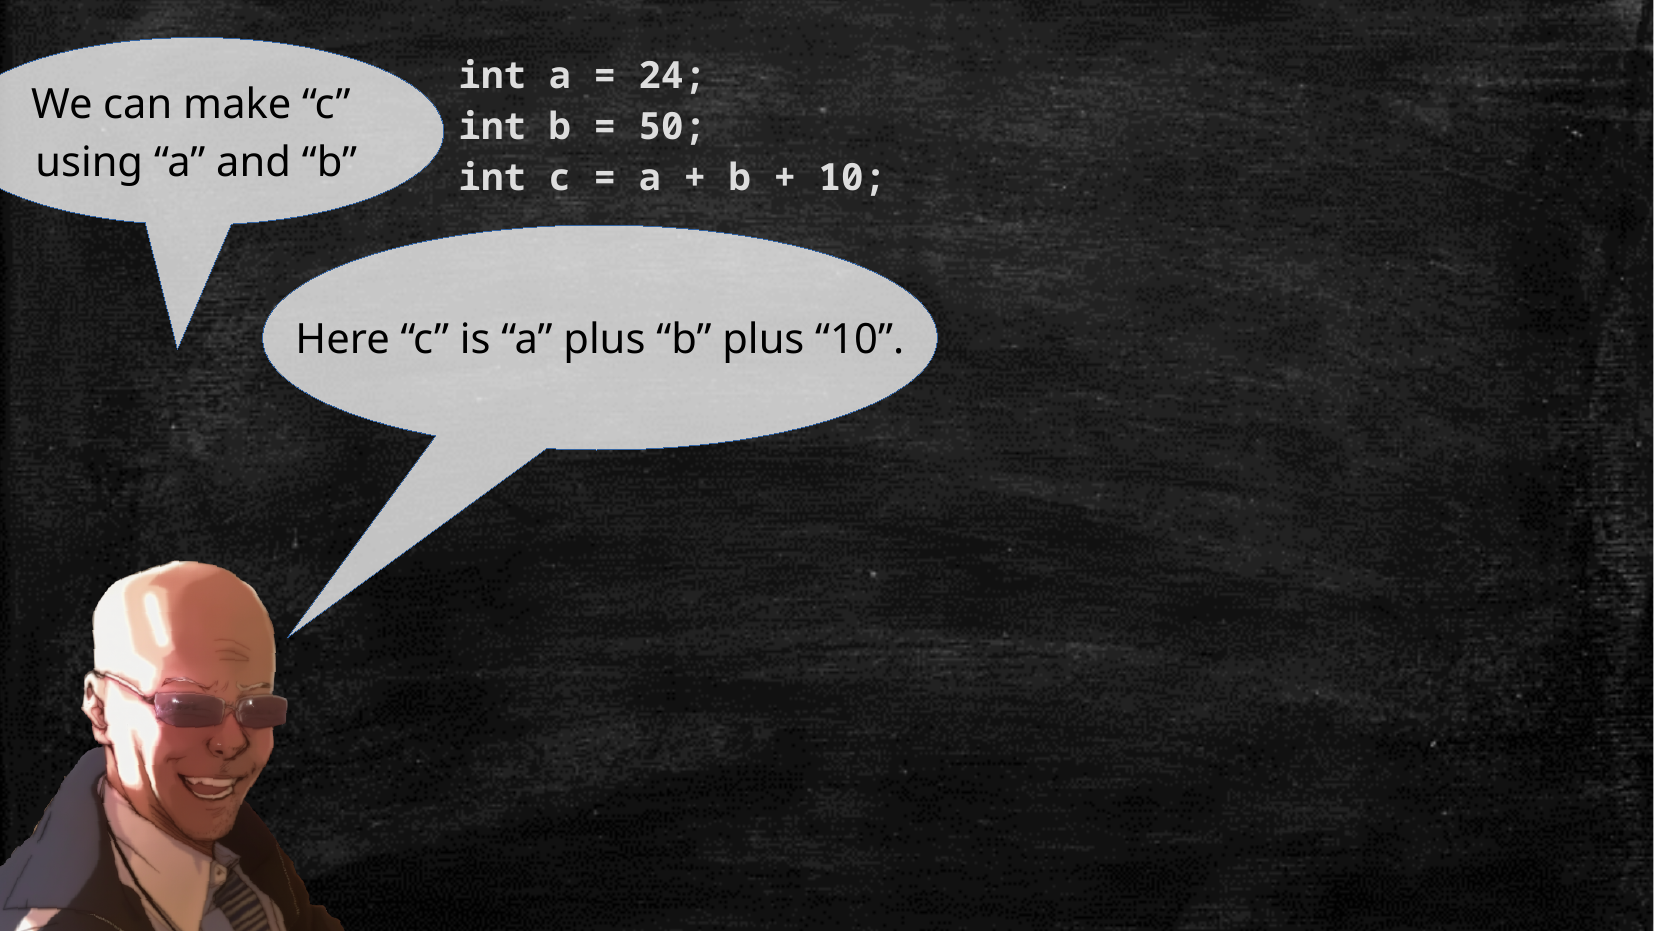

We can make “c”
using “a” and “b”
int a = 24;
int b = 50;
int c = a + b + 10;
Here “c” is “a” plus “b” plus “10”.